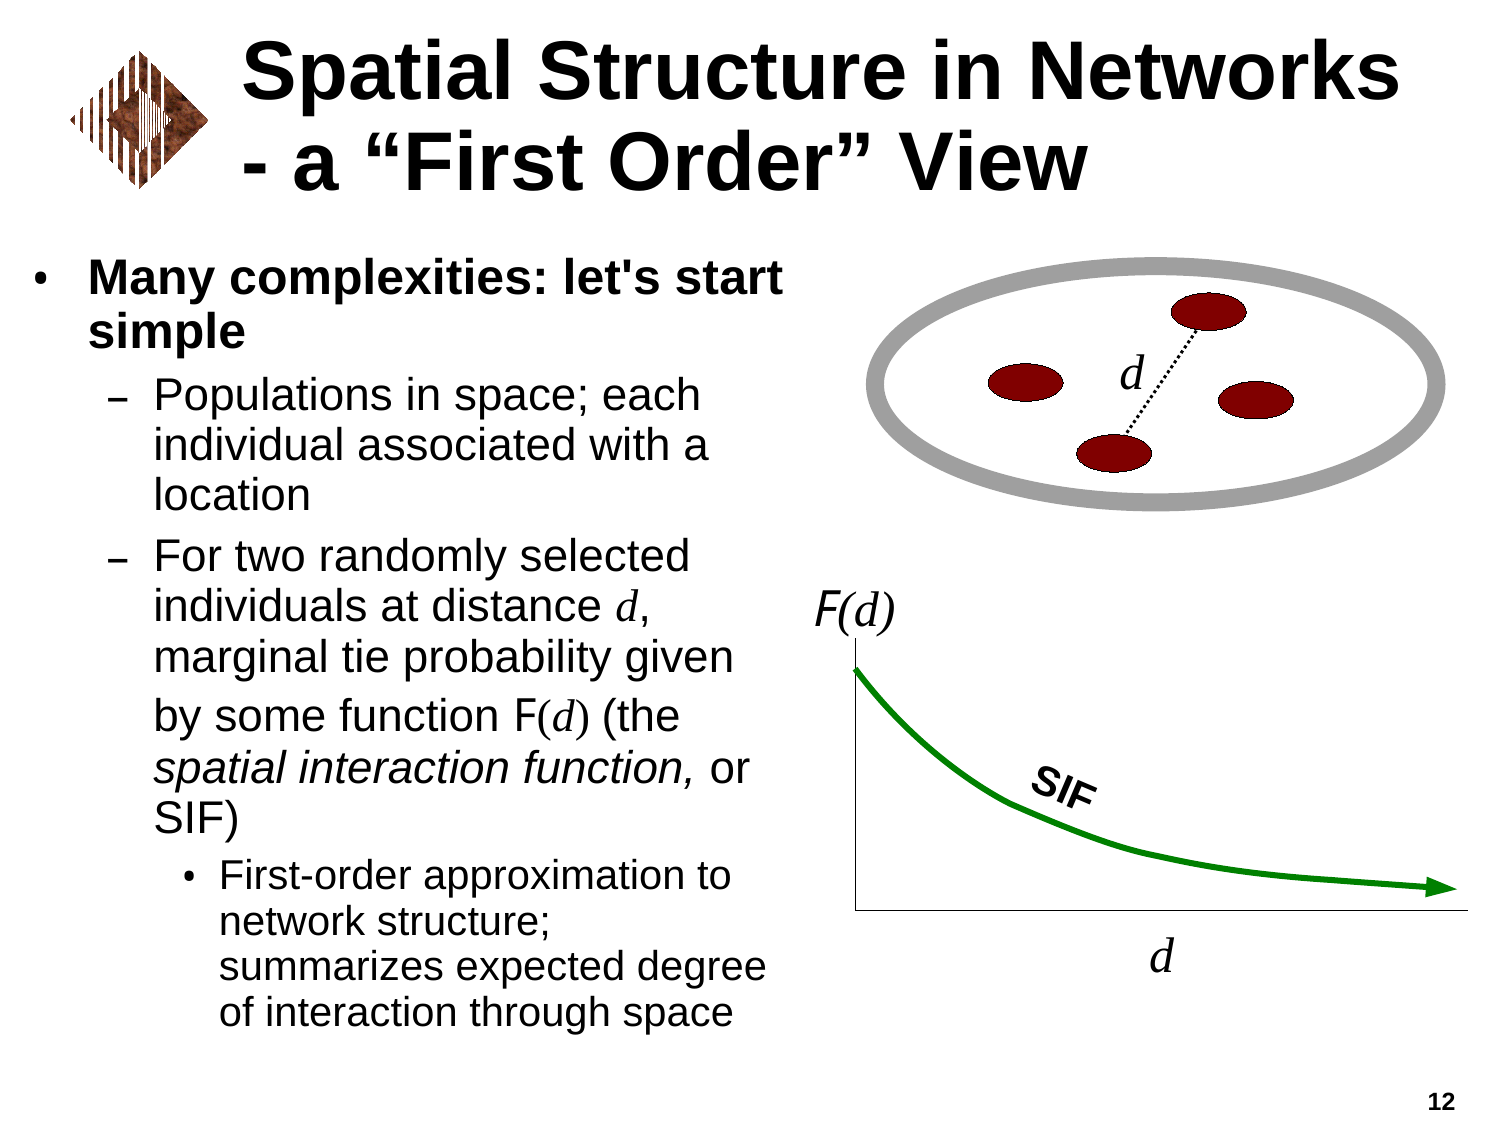

# Spatial Structure in Networks - a “First Order” View
Many complexities: let's start simple
Populations in space; each individual associated with a location
For two randomly selected individuals at distance d, marginal tie probability given by some function F(d) (the spatial interaction function, or SIF)
First-order approximation to network structure; summarizes expected degree of interaction through space
d
F(d)
SIF
d